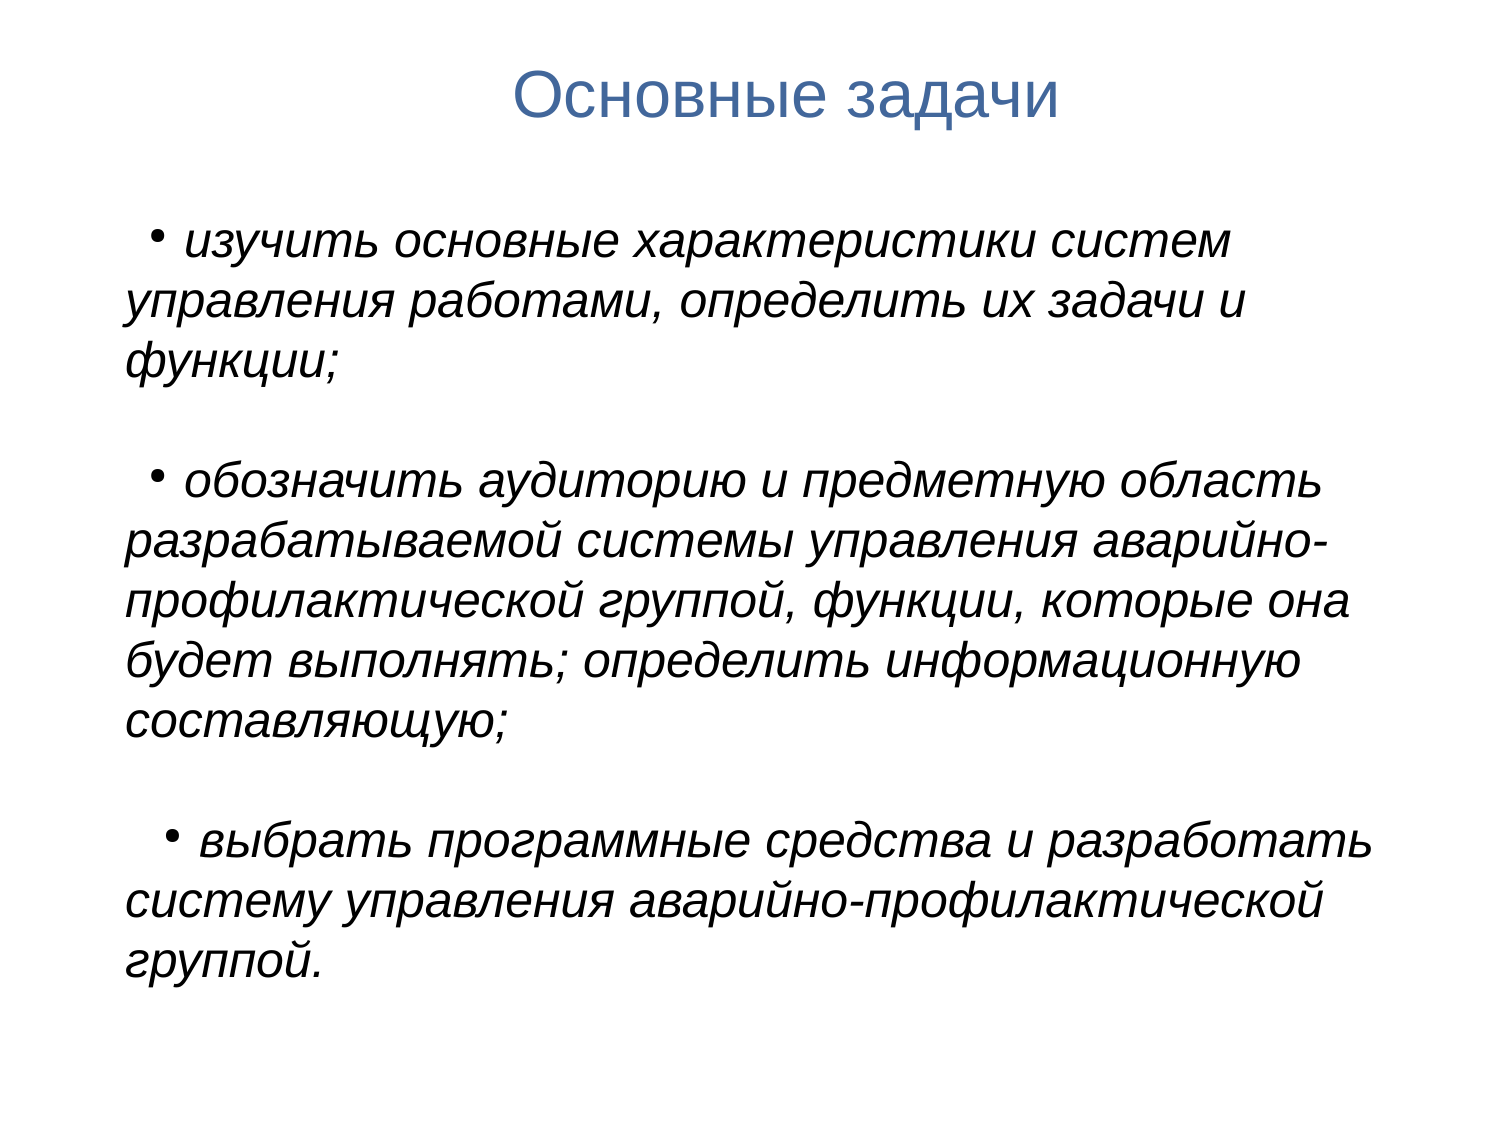

Основные задачи
изучить основные характеристики систем управления работами, определить их задачи и функции;
обозначить аудиторию и предметную область разрабатываемой системы управления аварийно-профилактической группой, функции, которые она будет выполнять; определить информационную составляющую;
выбрать программные средства и разработать систему управления аварийно-профилактической группой.